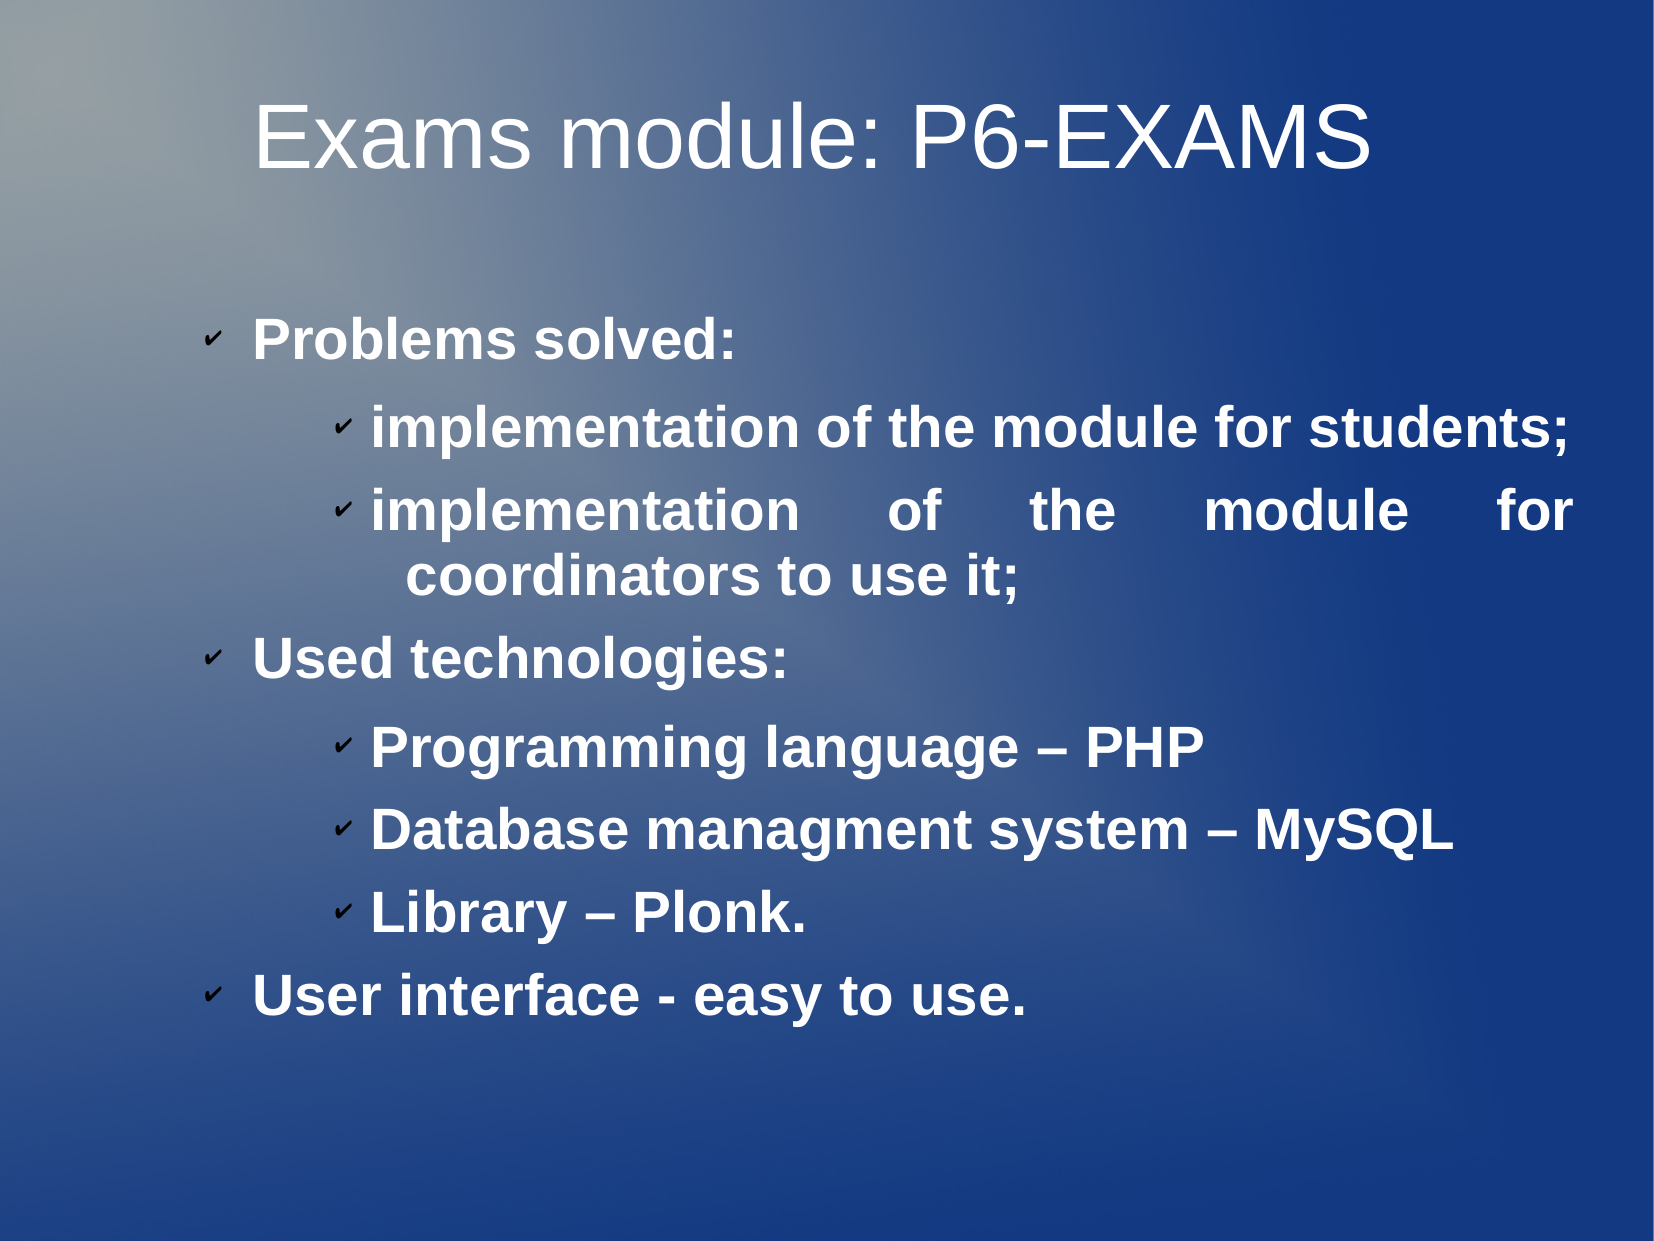

# Exams module: P6-EXAMS
Problems solved:
implementation of the module for students;
implementation of the module for coordinators to use it;
Used technologies:
Programming language – PHP
Database managment system – MySQL
Library – Plonk.
User interface - easy to use.